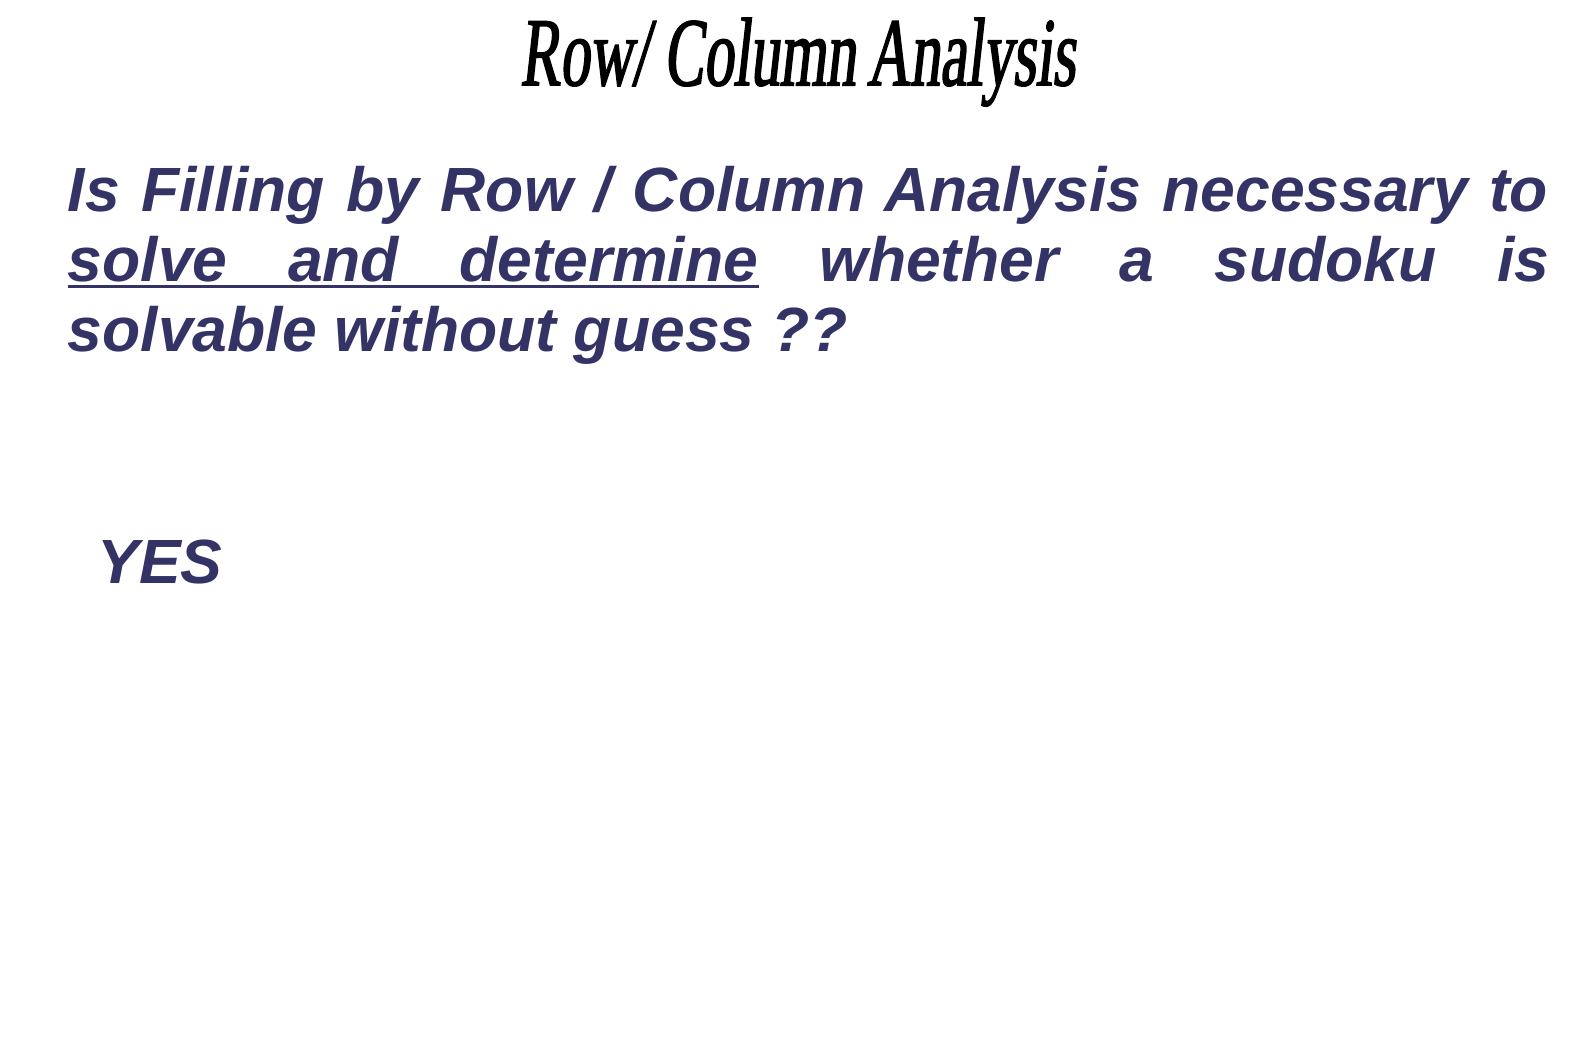

Row/ Column Analysis
Is Filling by Row / Column Analysis necessary to solve and determine whether a sudoku is solvable without guess ??
YES